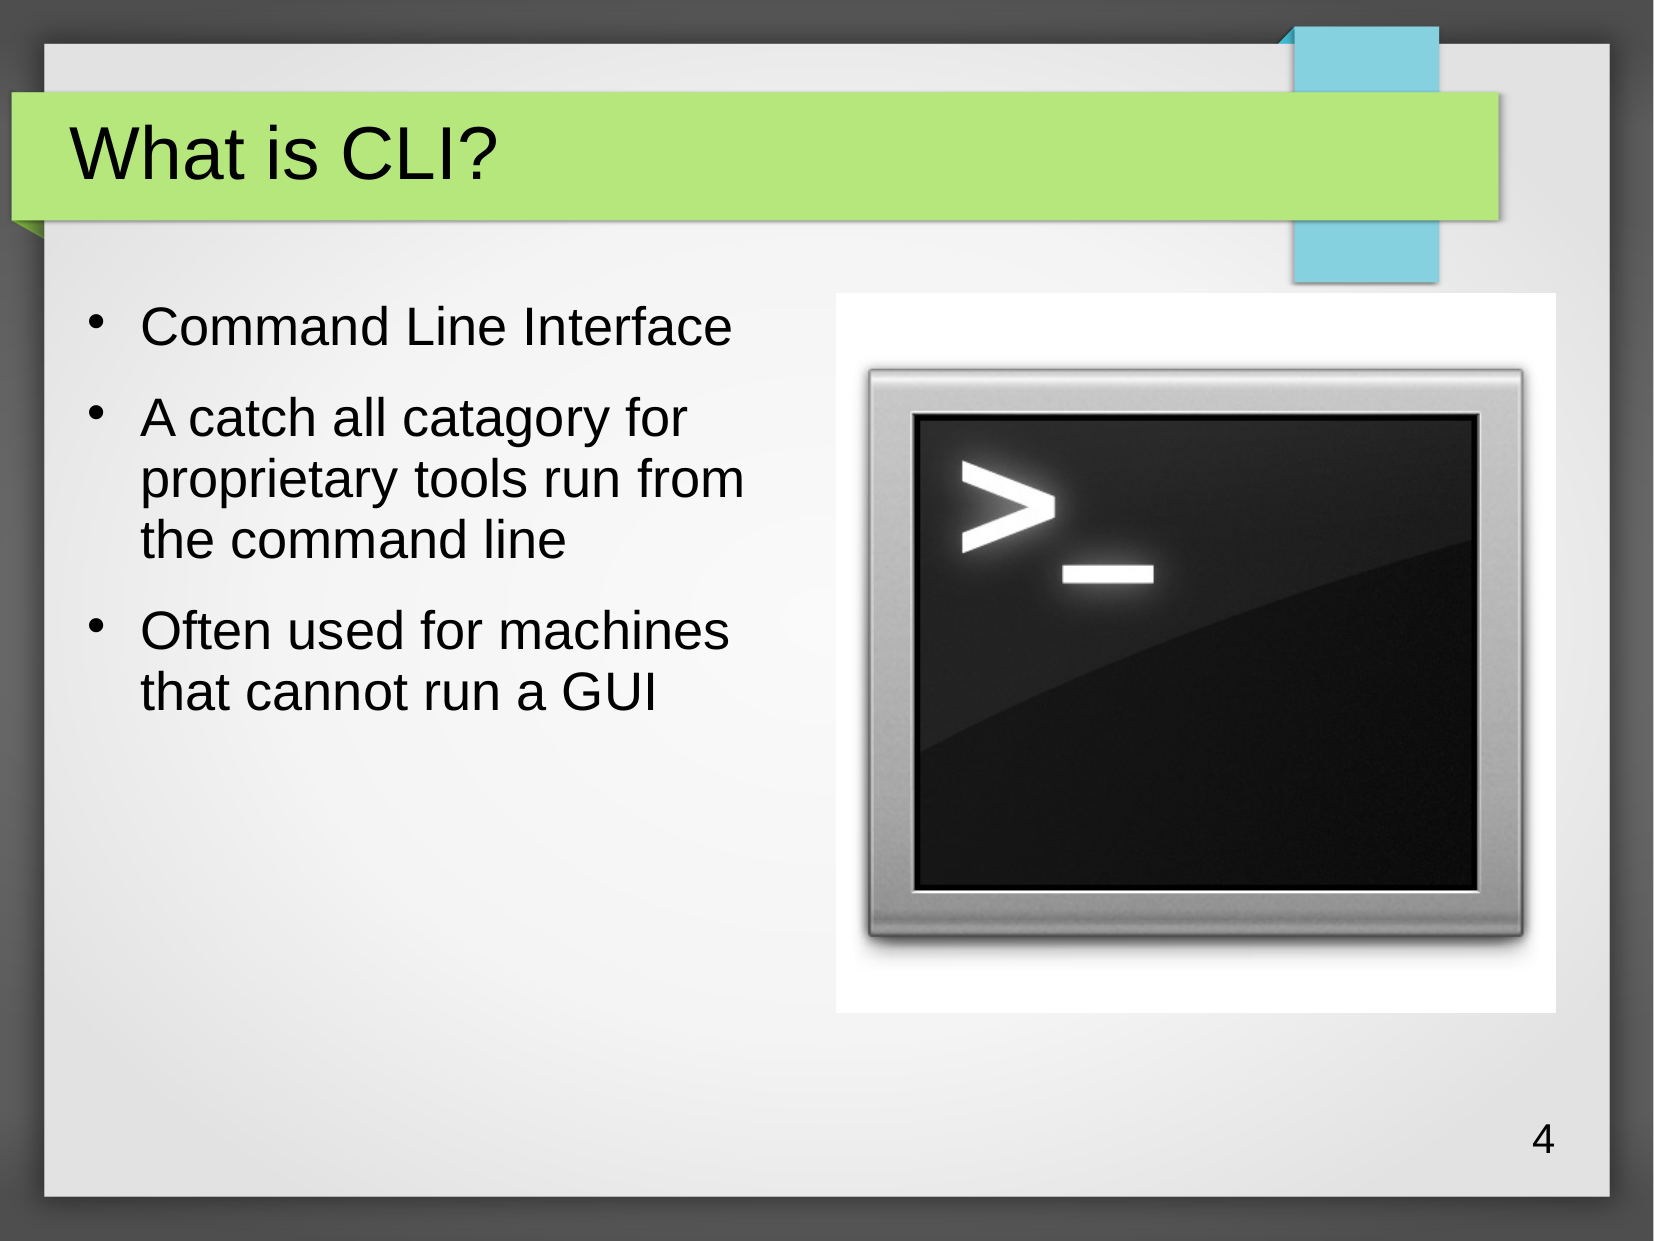

# What is CLI?
Command Line Interface
A catch all catagory for proprietary tools run from the command line
Often used for machines that cannot run a GUI
4